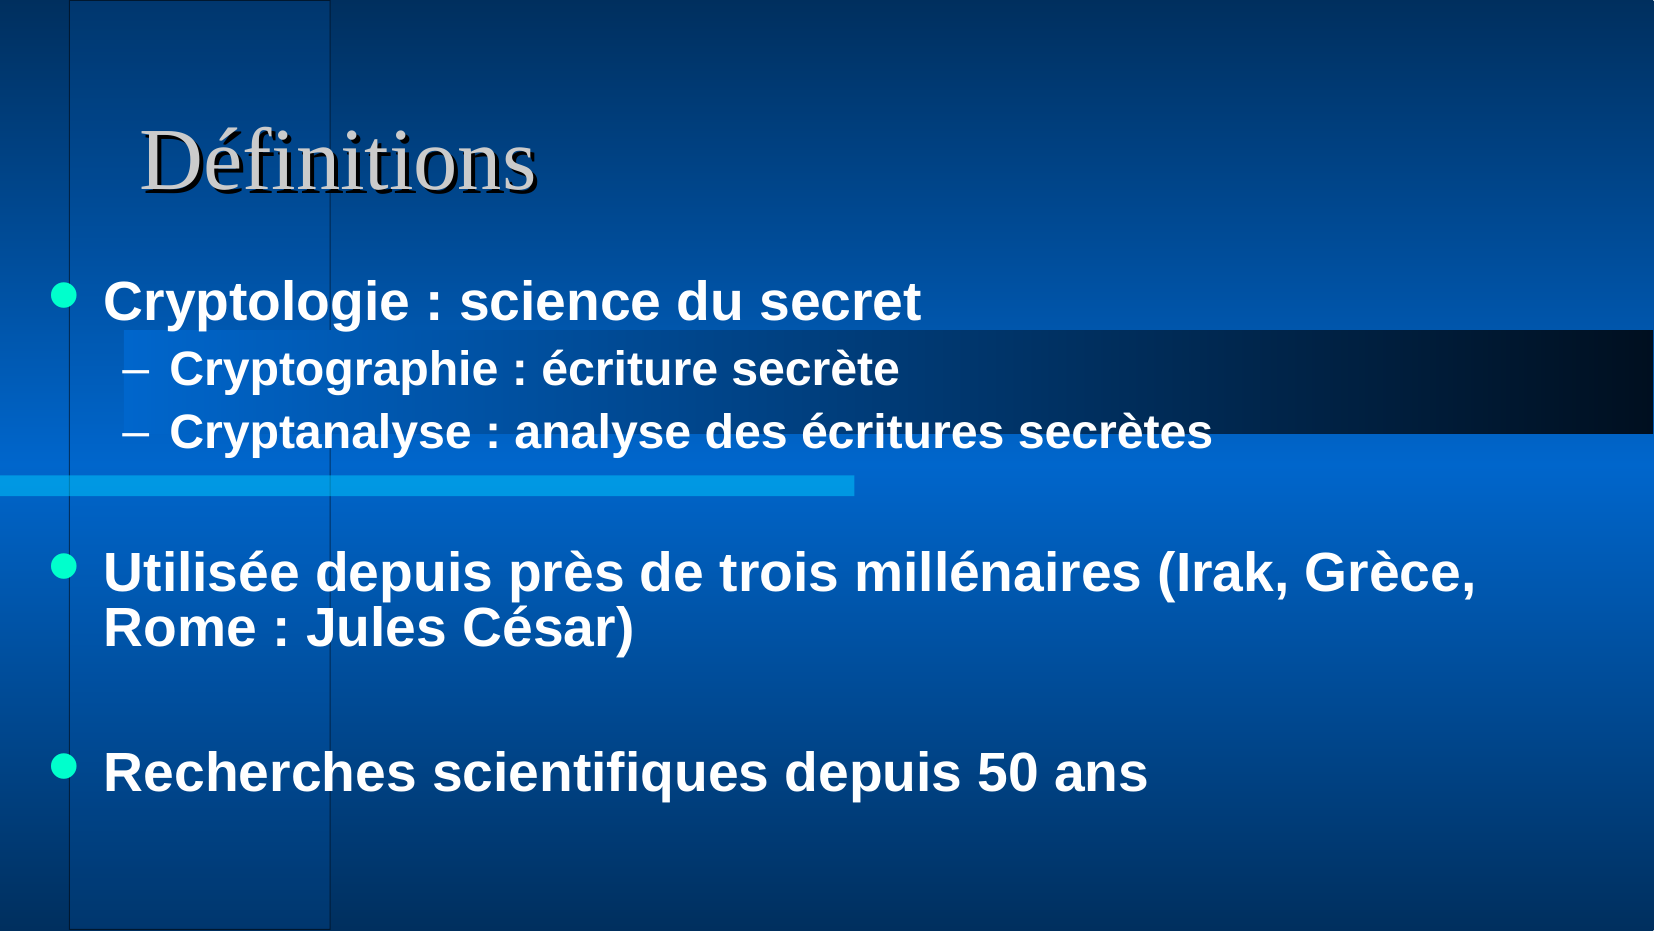

# Définitions
Cryptologie : science du secret
Cryptographie : écriture secrète
Cryptanalyse : analyse des écritures secrètes
Utilisée depuis près de trois millénaires (Irak, Grèce, Rome : Jules César)
Recherches scientifiques depuis 50 ans